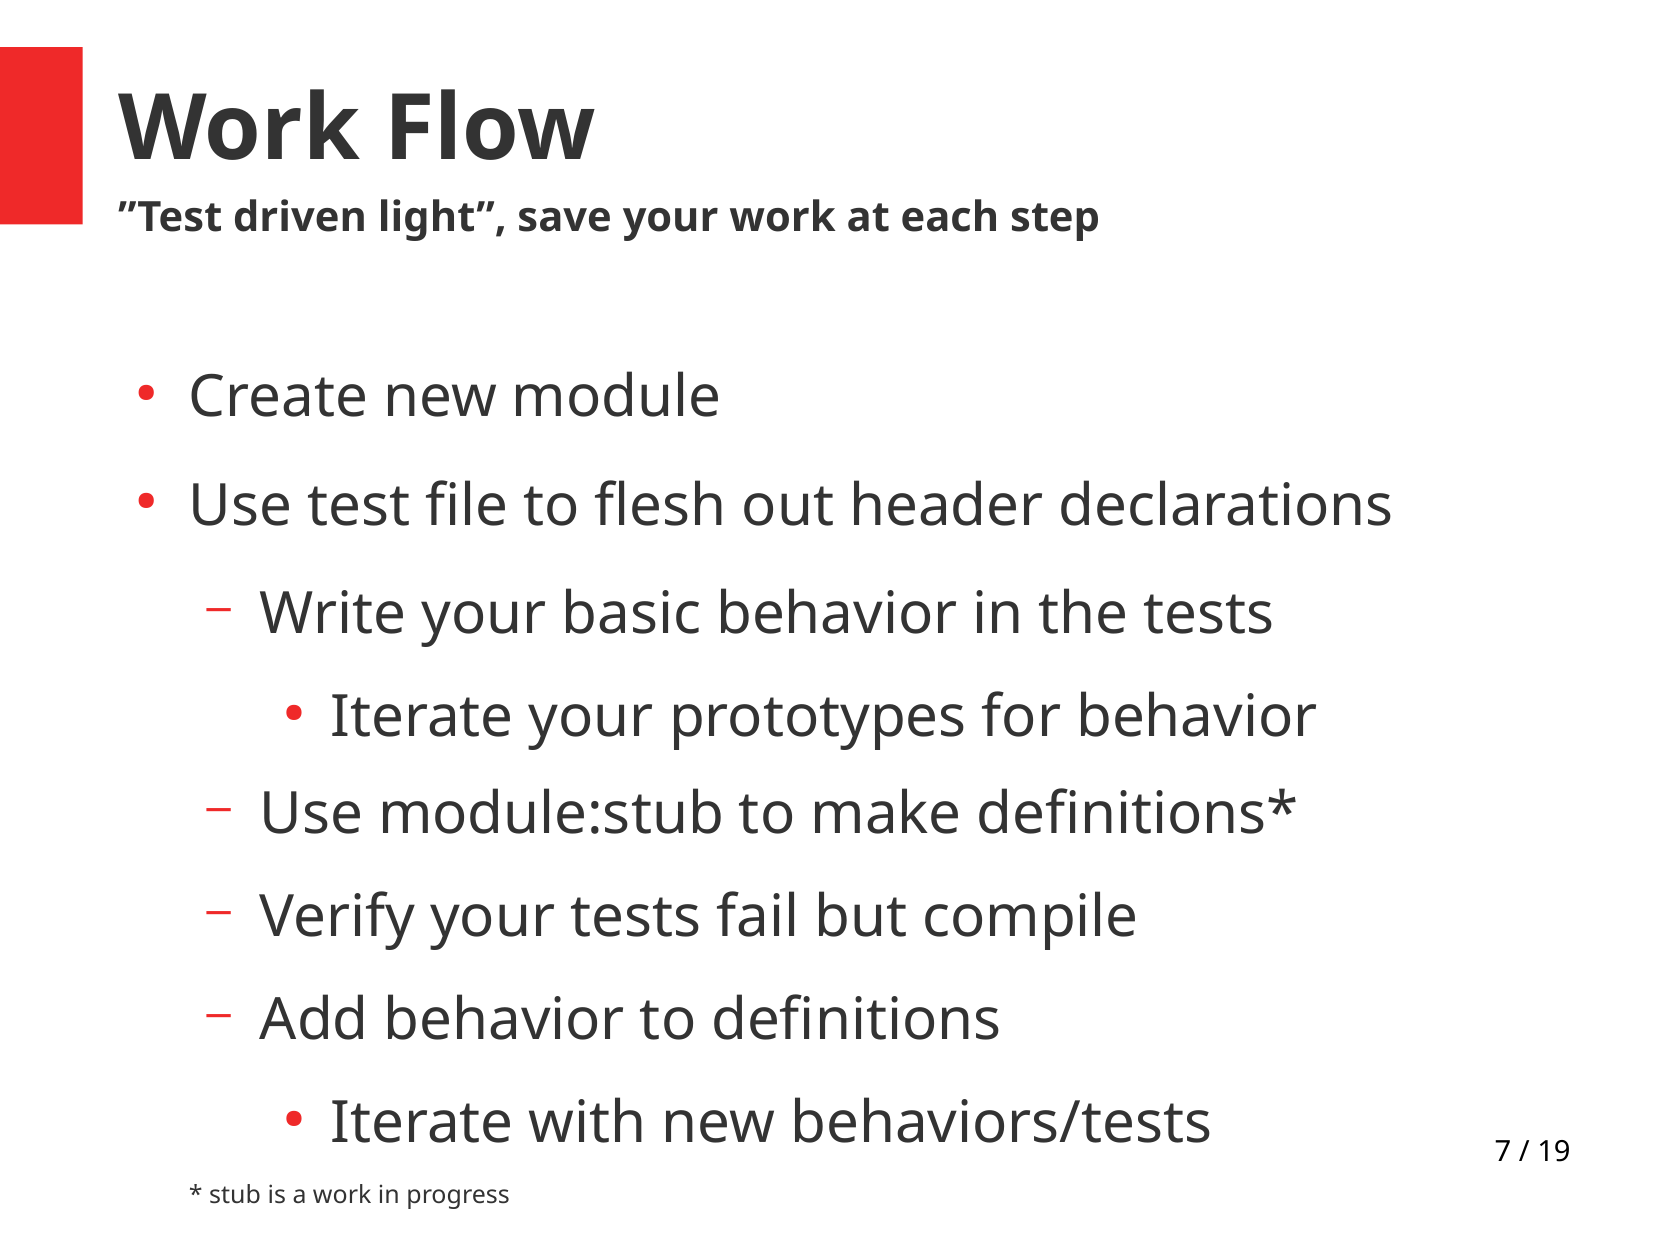

# Work Flow ”Test driven light”, save your work at each step
Create new module
Use test file to flesh out header declarations
Write your basic behavior in the tests
Iterate your prototypes for behavior
Use module:stub to make definitions*
Verify your tests fail but compile
Add behavior to definitions
Iterate with new behaviors/tests
* stub is a work in progress
7